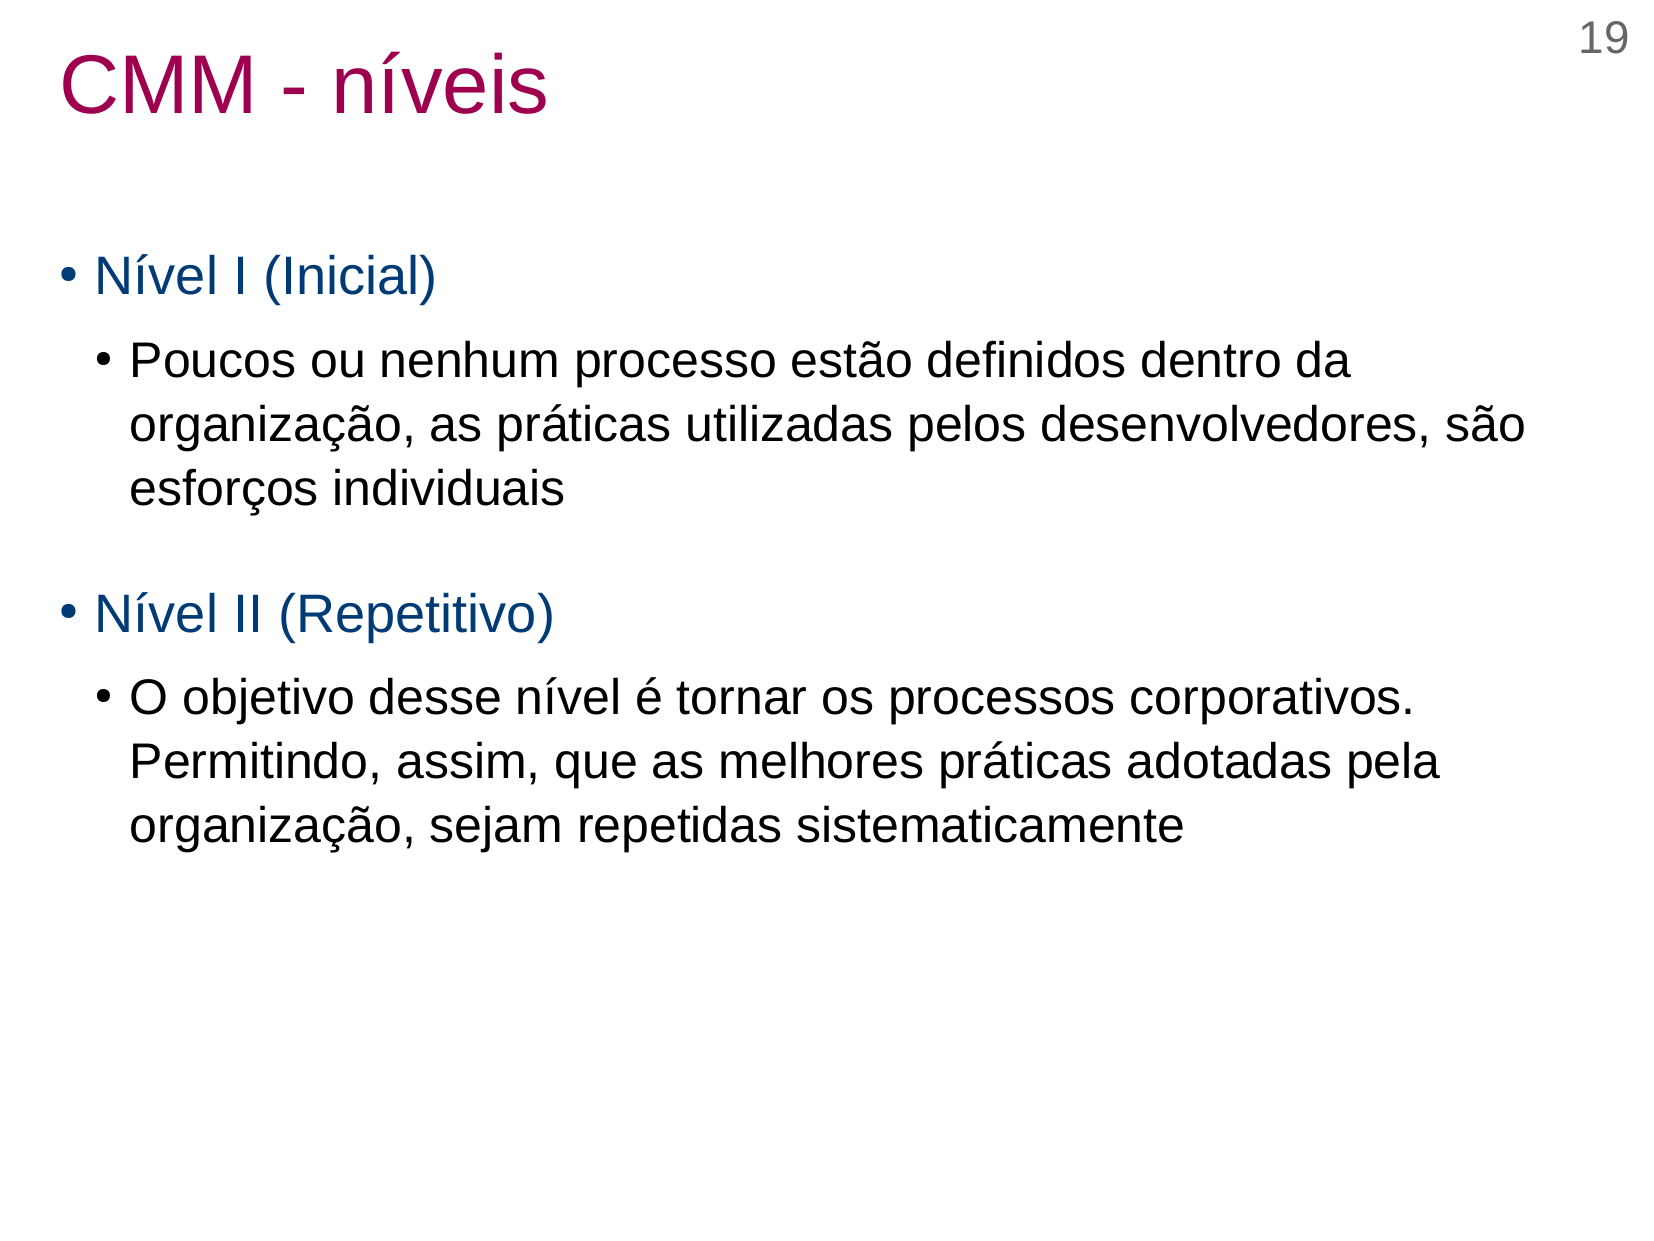

19
# CMM - níveis
Nível I (Inicial)
Poucos ou nenhum processo estão definidos dentro da organização, as práticas utilizadas pelos desenvolvedores, são esforços individuais
Nível II (Repetitivo)
O objetivo desse nível é tornar os processos corporativos. Permitindo, assim, que as melhores práticas adotadas pela organização, sejam repetidas sistematicamente